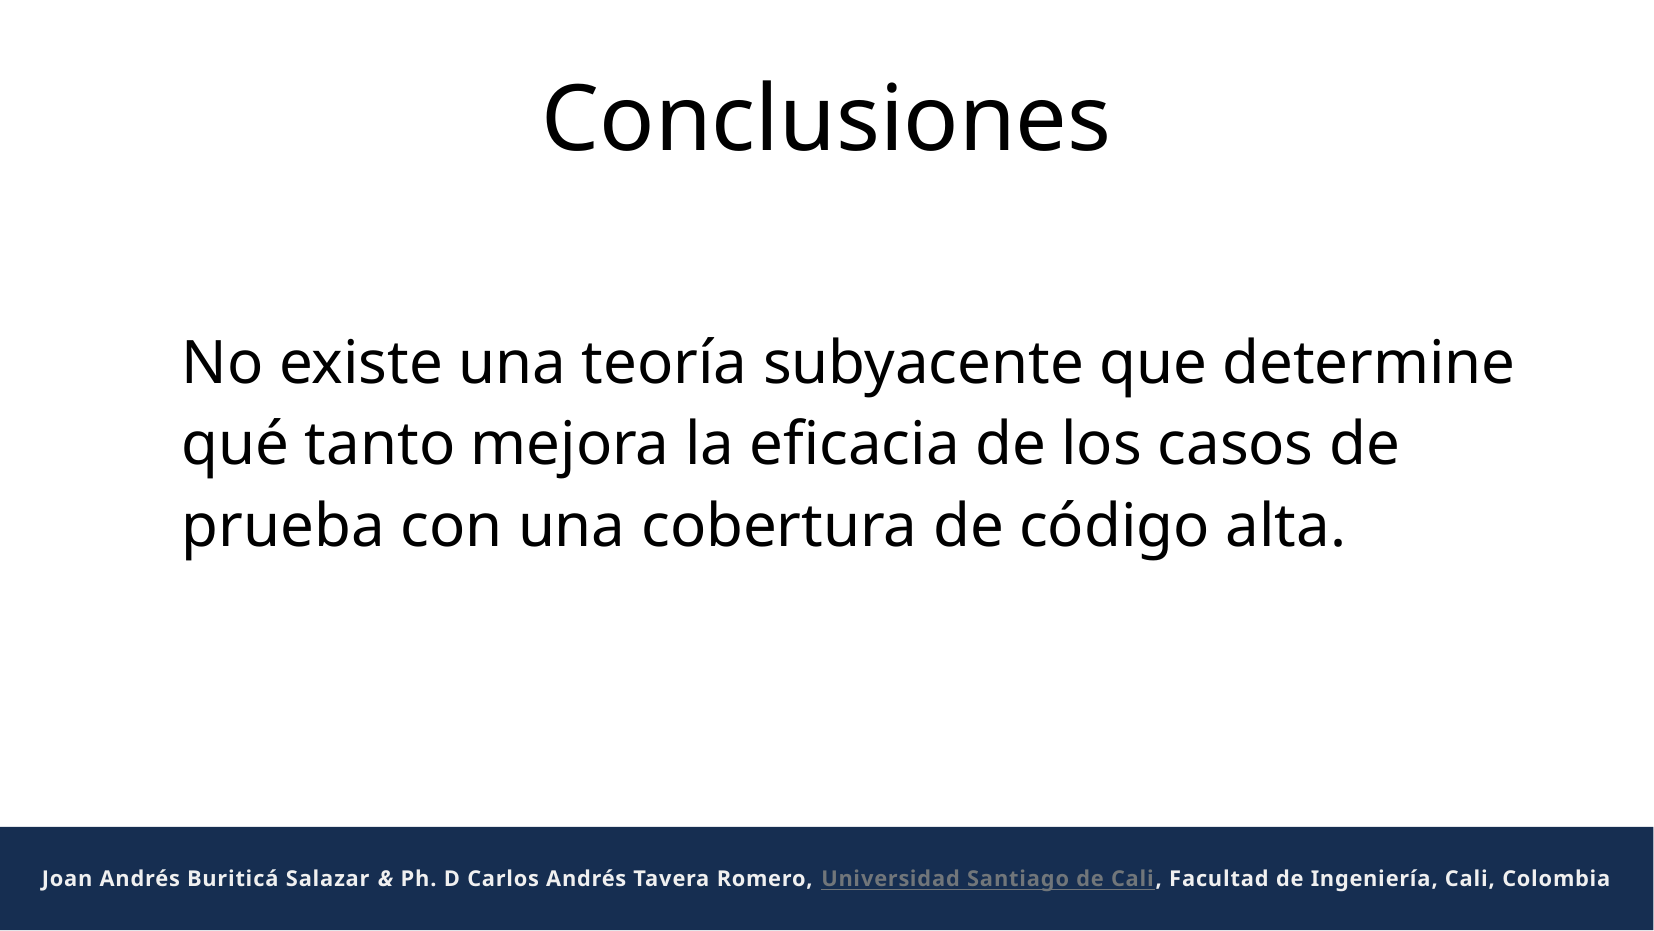

Conclusiones
# No existe una teoría subyacente que determine qué tanto mejora la eficacia de los casos de prueba con una cobertura de código alta.